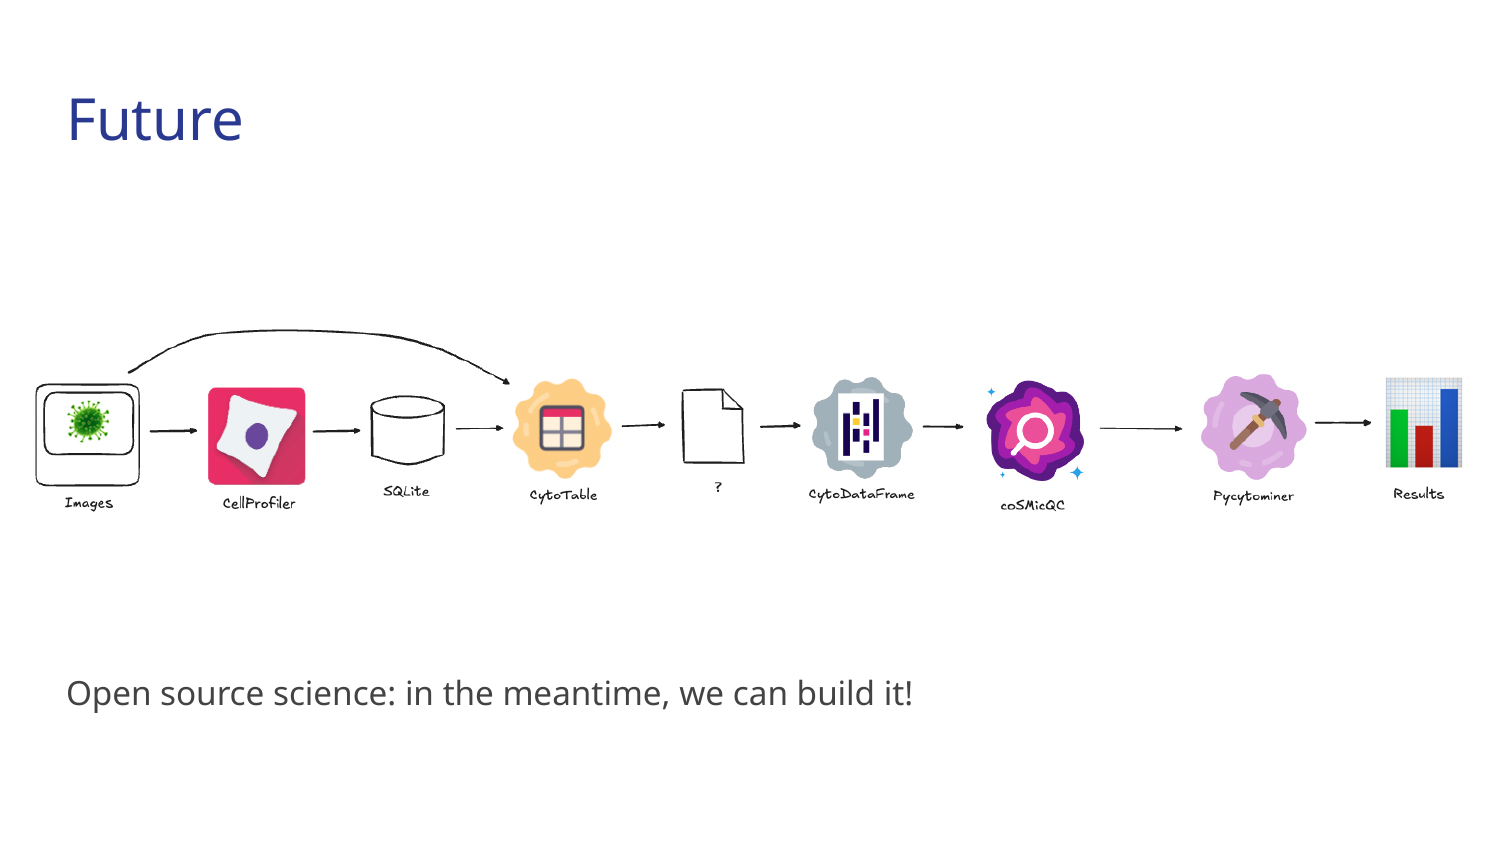

# Future
Open source science: in the meantime, we can build it!